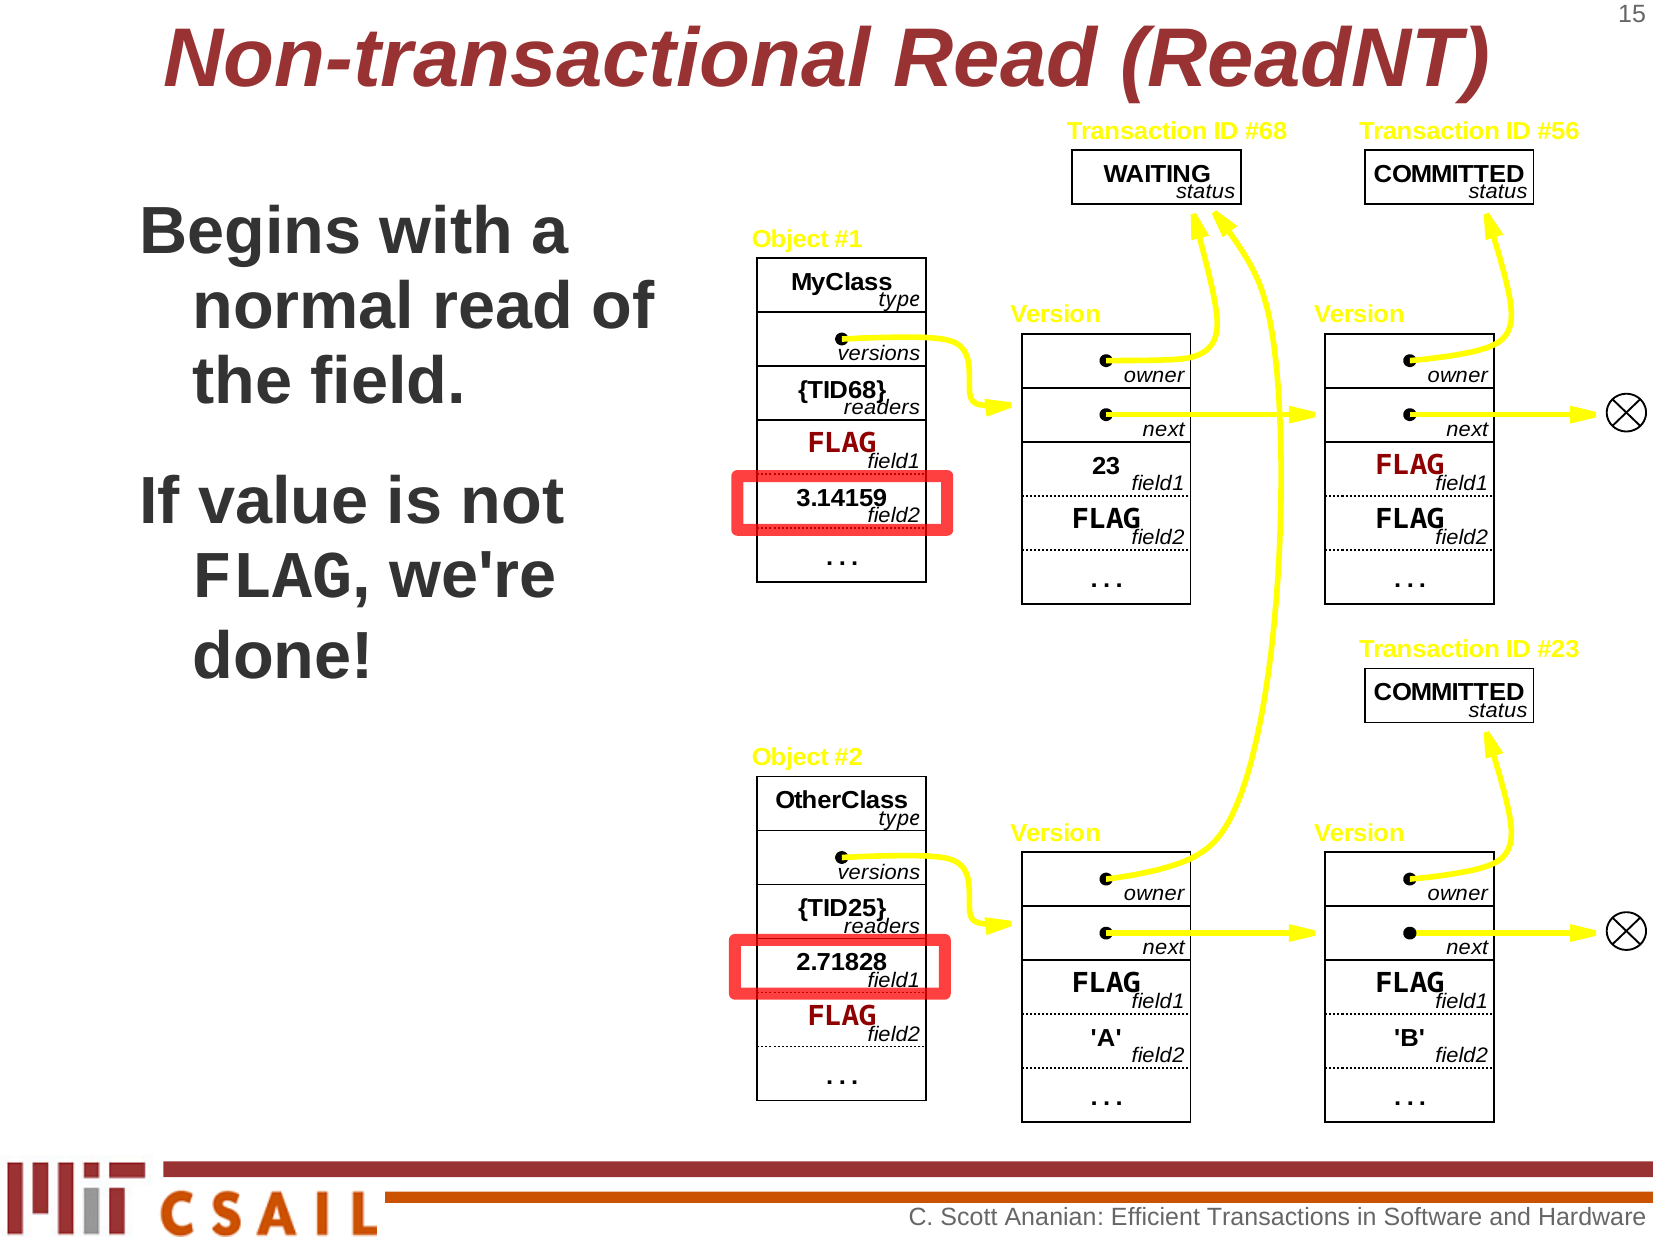

# Non-transactional Read (ReadNT)
Begins with a normal read of the field.
If value is not FLAG, we're done!